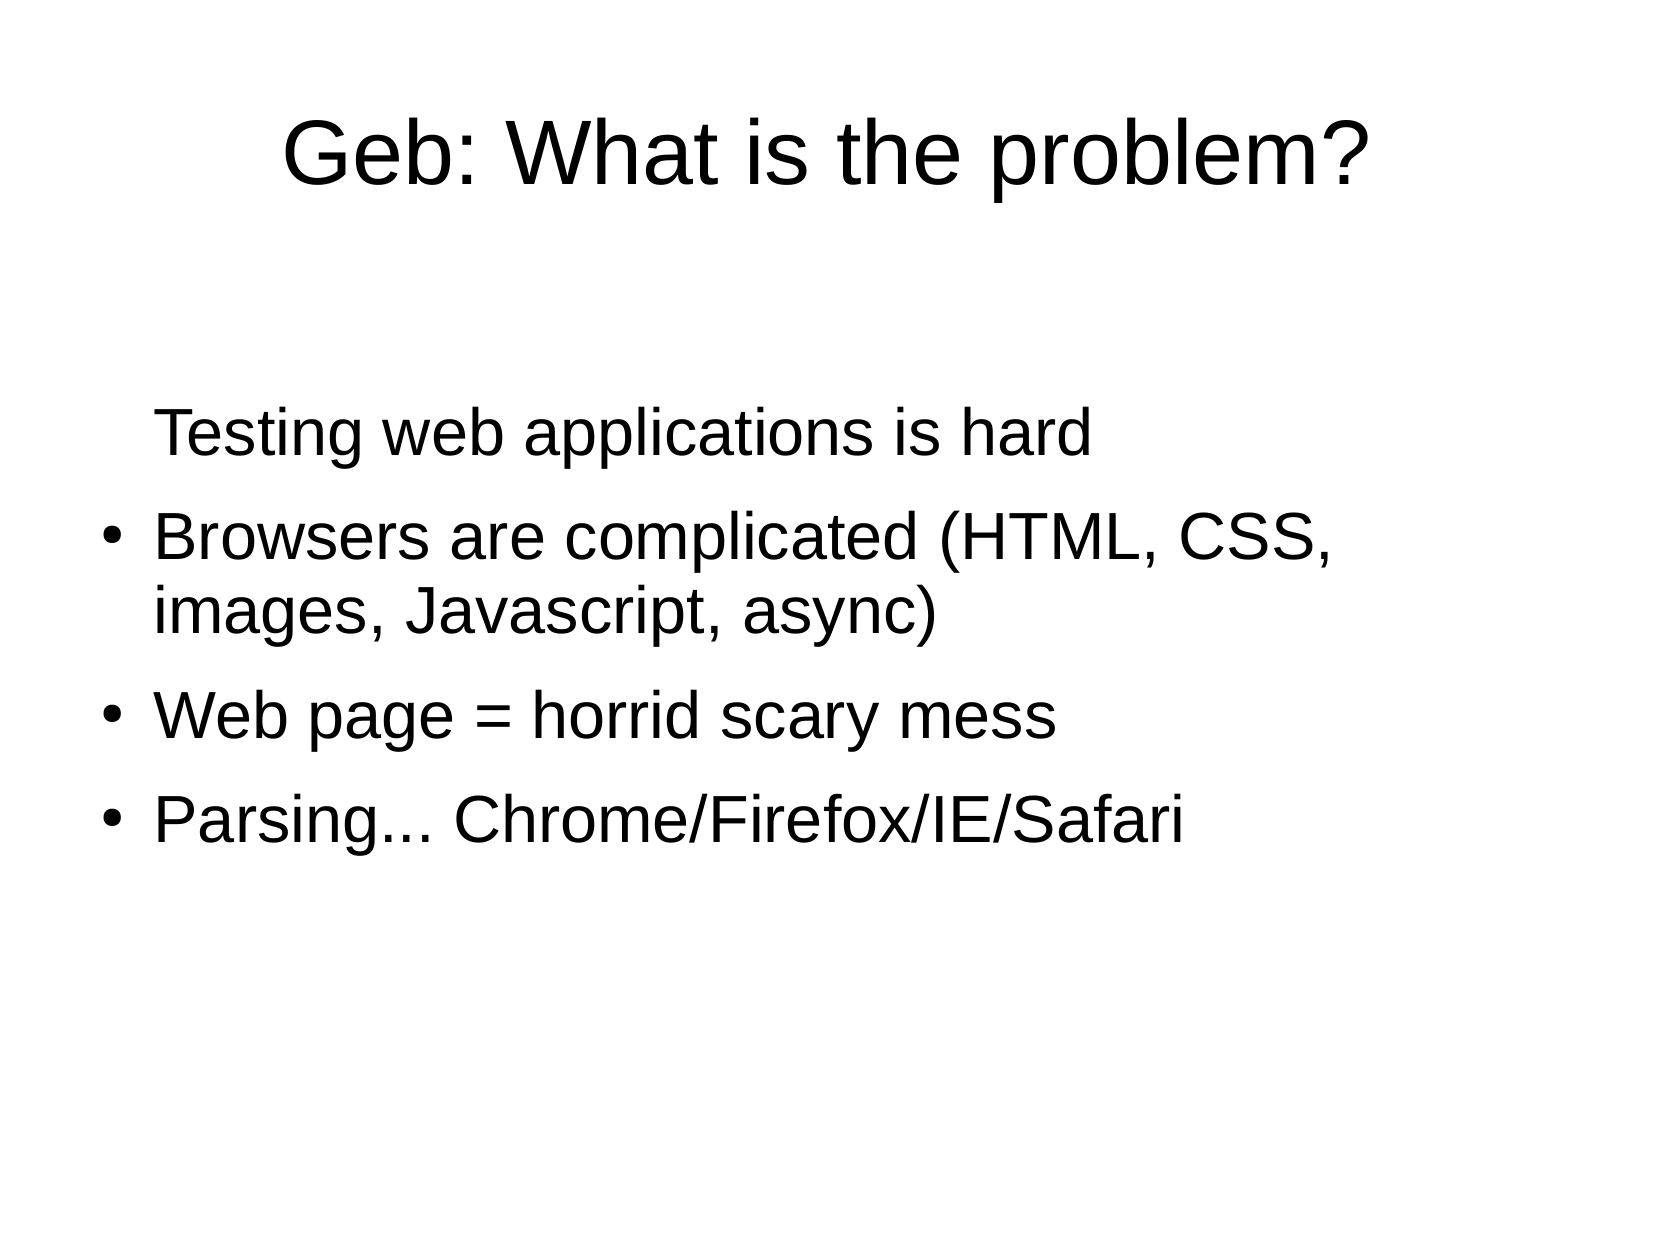

# Geb: What is the problem?
Testing web applications is hard
Browsers are complicated (HTML, CSS, images, Javascript, async)
Web page = horrid scary mess
Parsing... Chrome/Firefox/IE/Safari